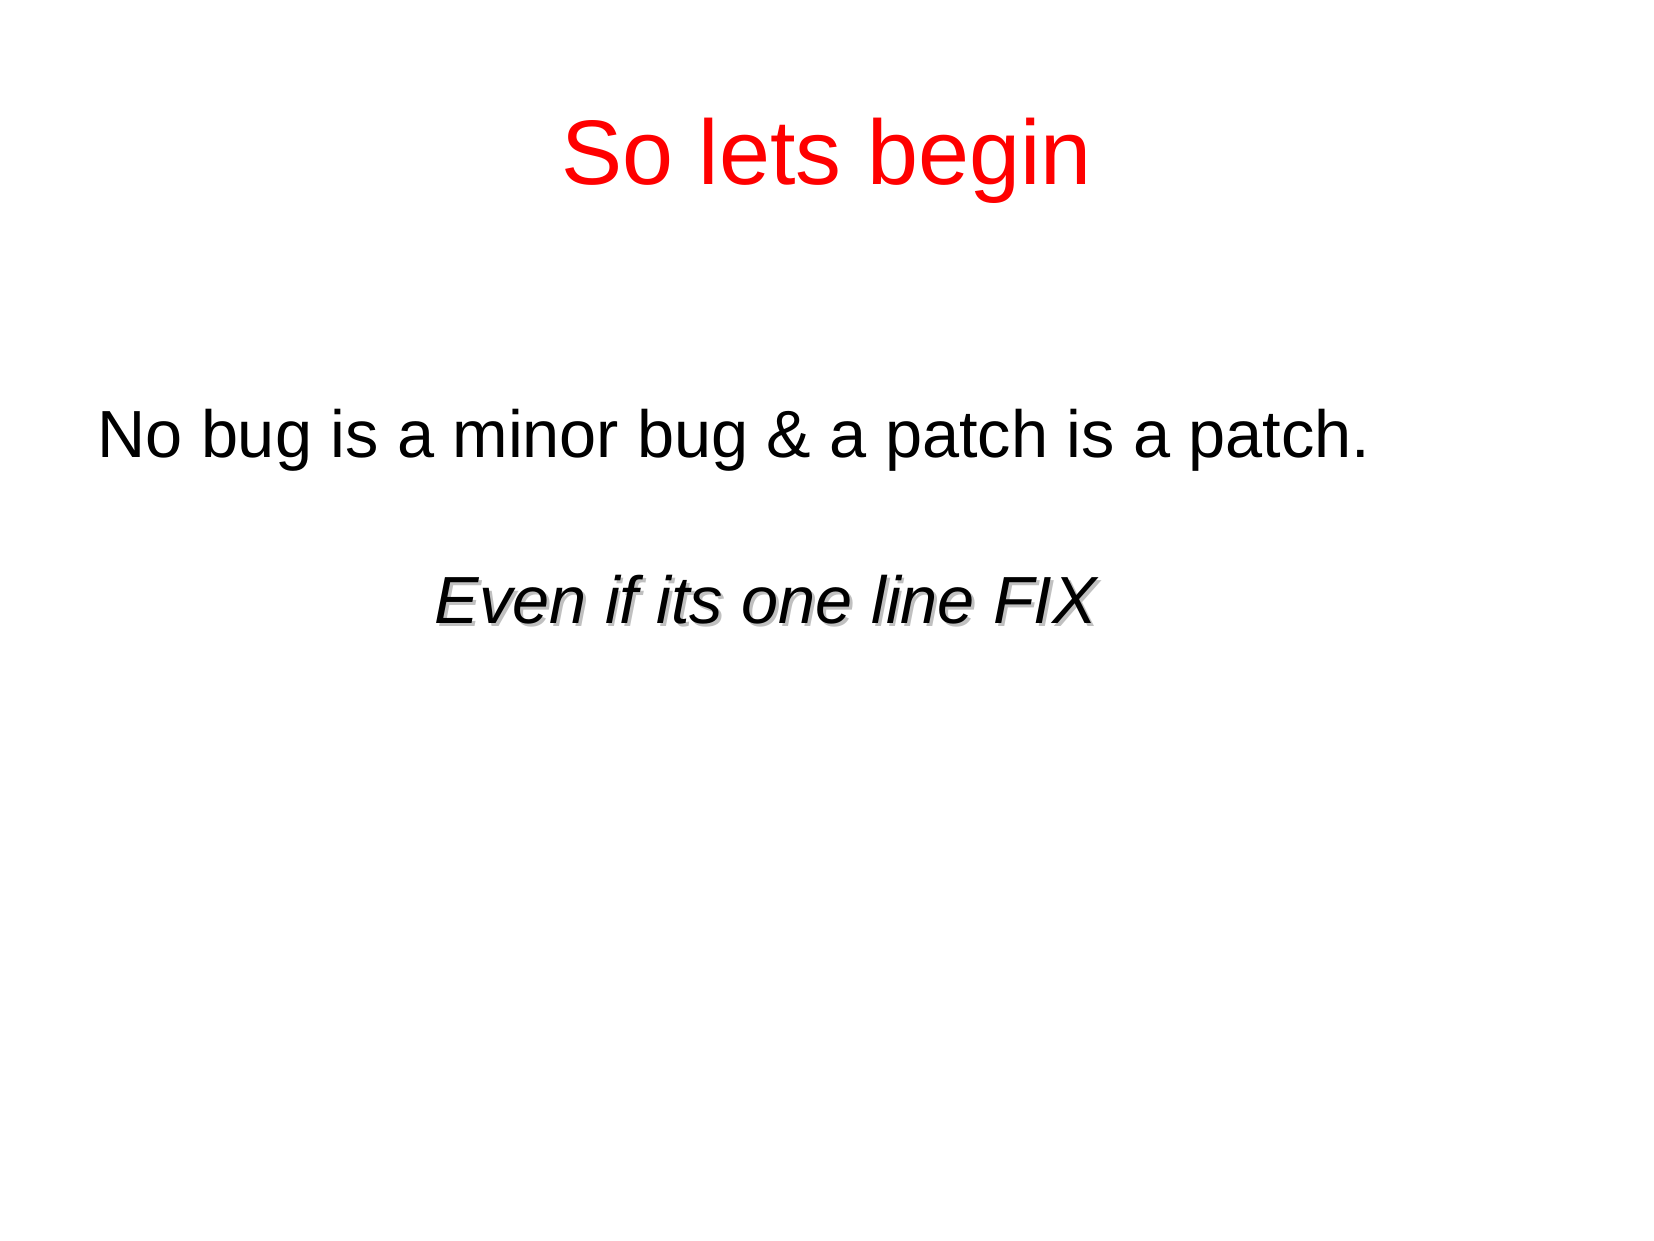

# So lets begin
No bug is a minor bug & a patch is a patch.
Even if its one line FIX